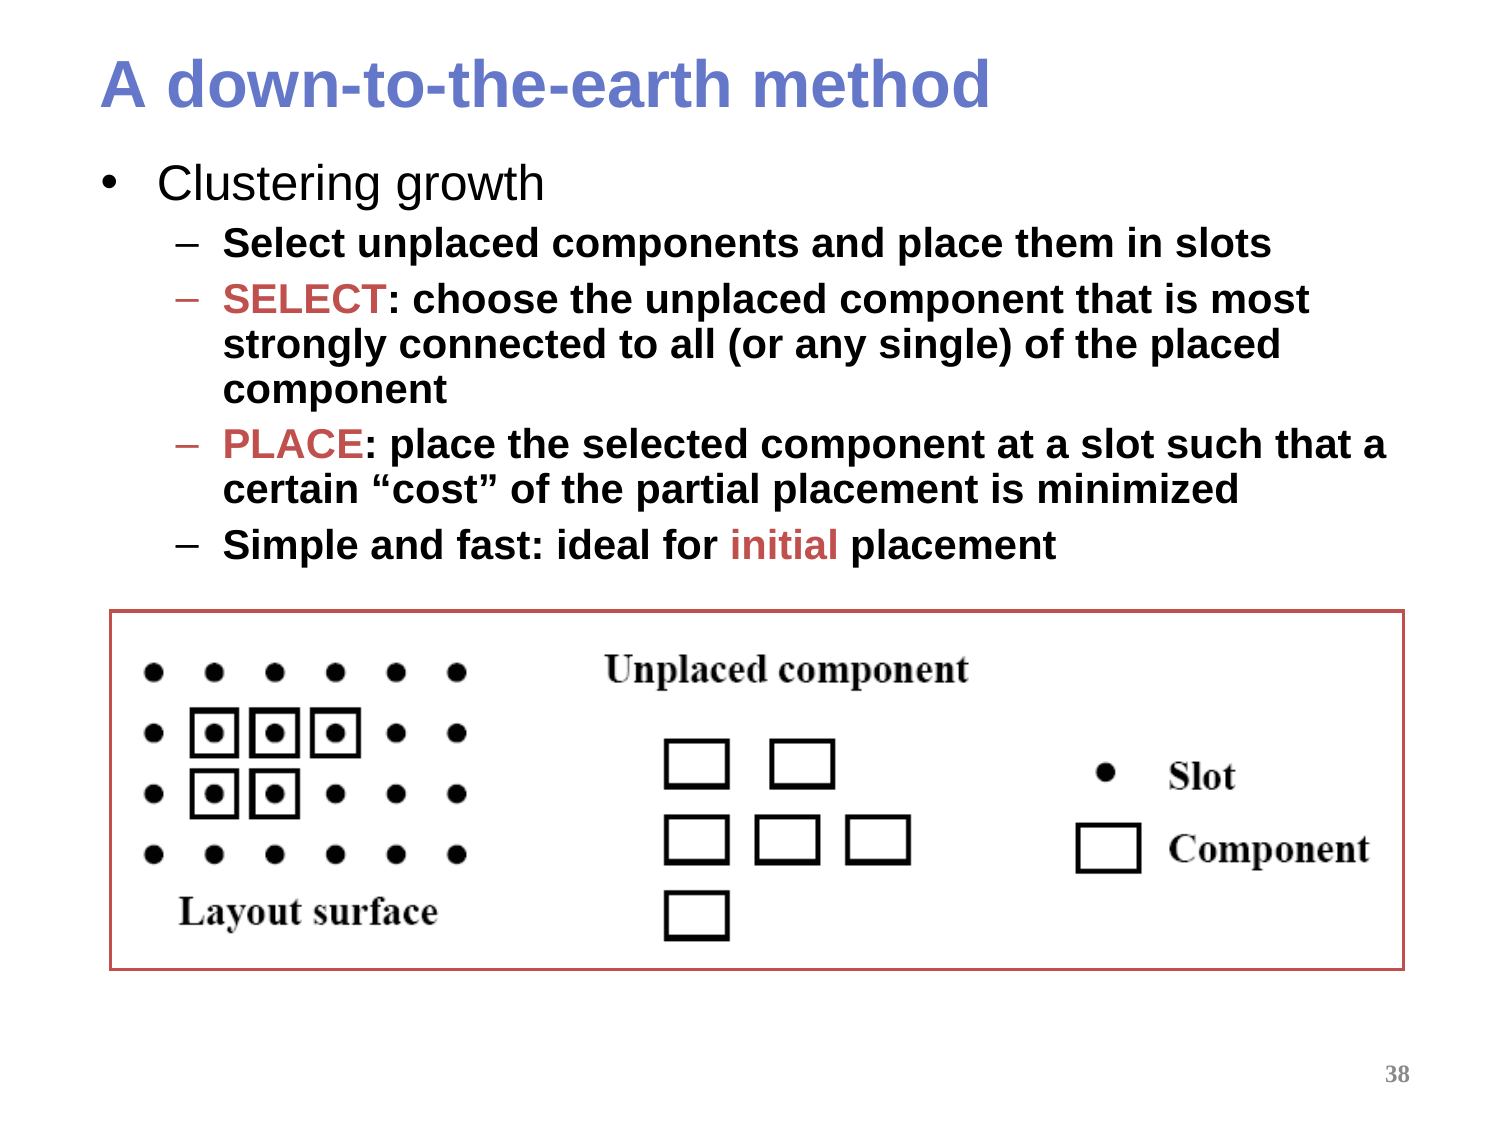

A down-to-the-earth method
Clustering growth
Select unplaced components and place them in slots
SELECT: choose the unplaced component that is most strongly connected to all (or any single) of the placed component
PLACE: place the selected component at a slot such that a certain “cost” of the partial placement is minimized
Simple and fast: ideal for initial placement